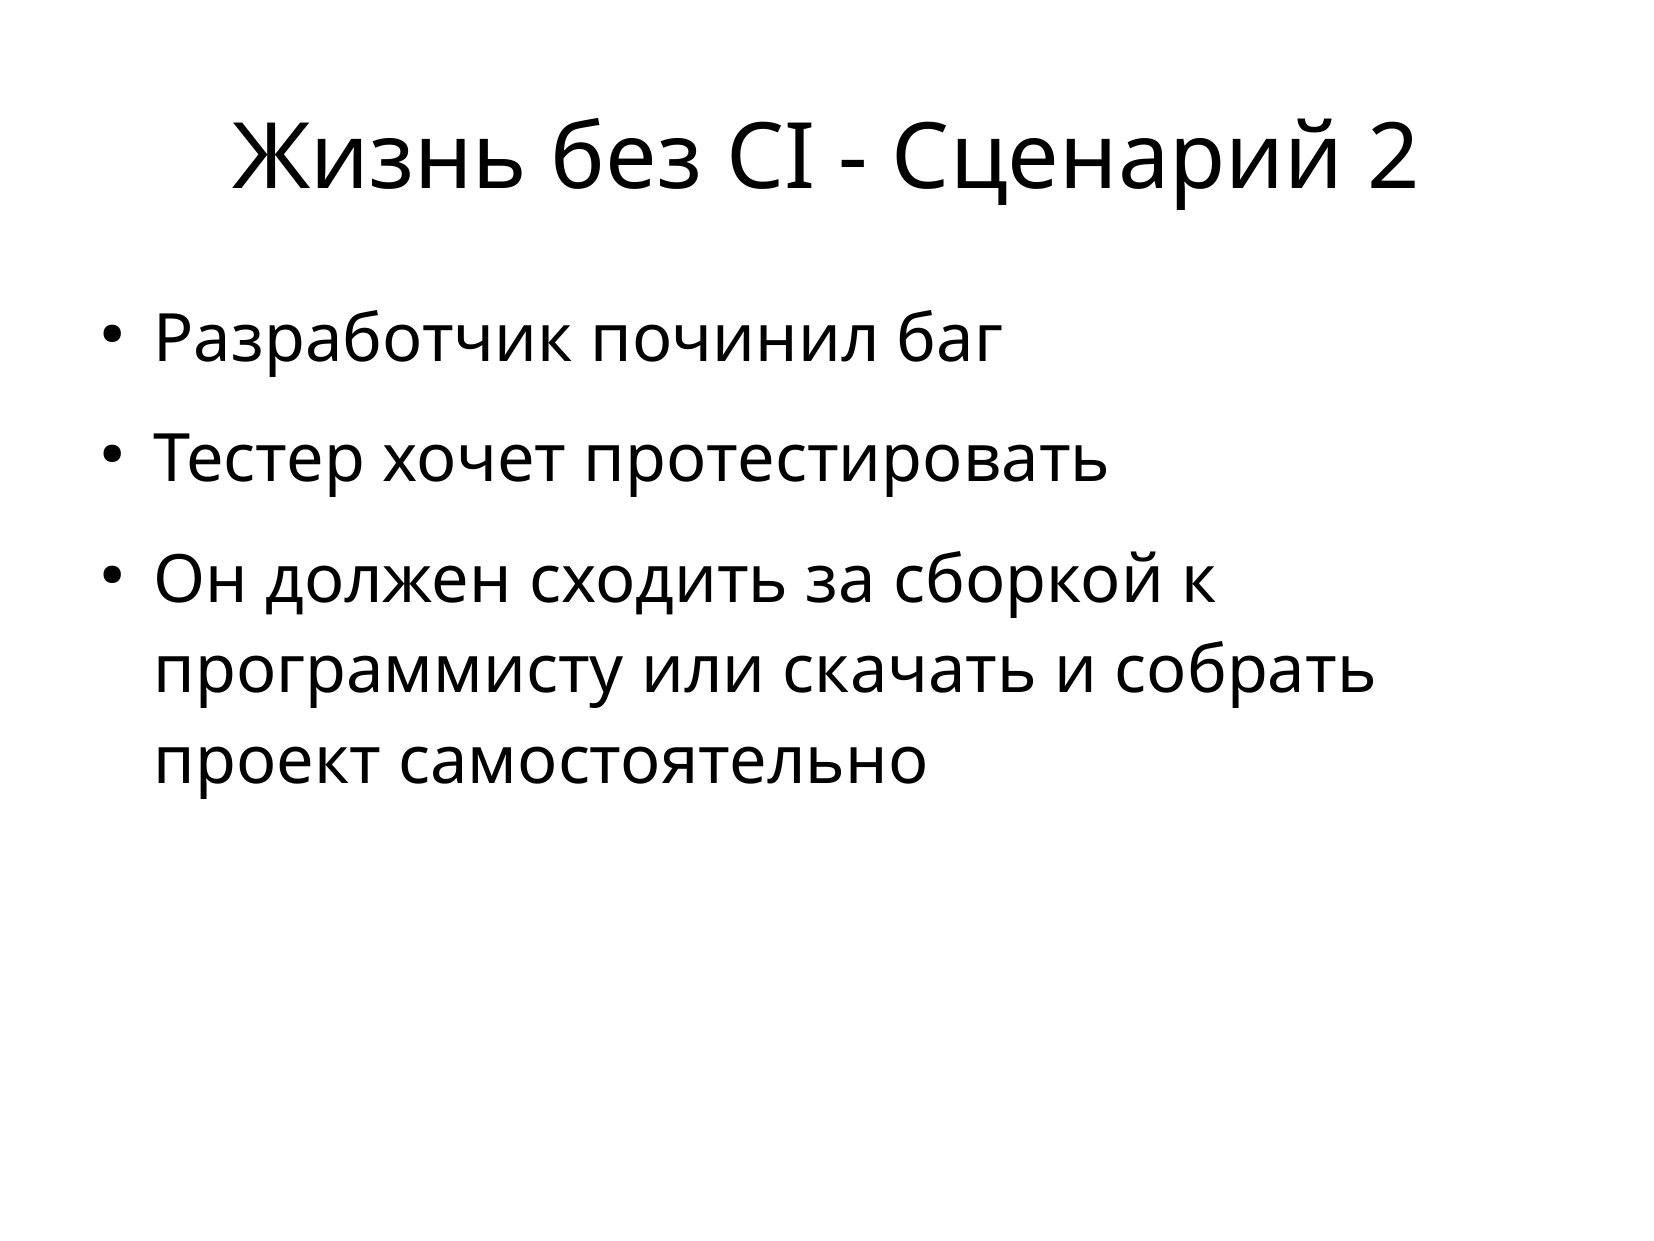

# Жизнь без CI - Сценарий 2
Разработчик починил баг
Тестер хочет протестировать
Он должен сходить за сборкой к программисту или скачать и собрать проект самостоятельно